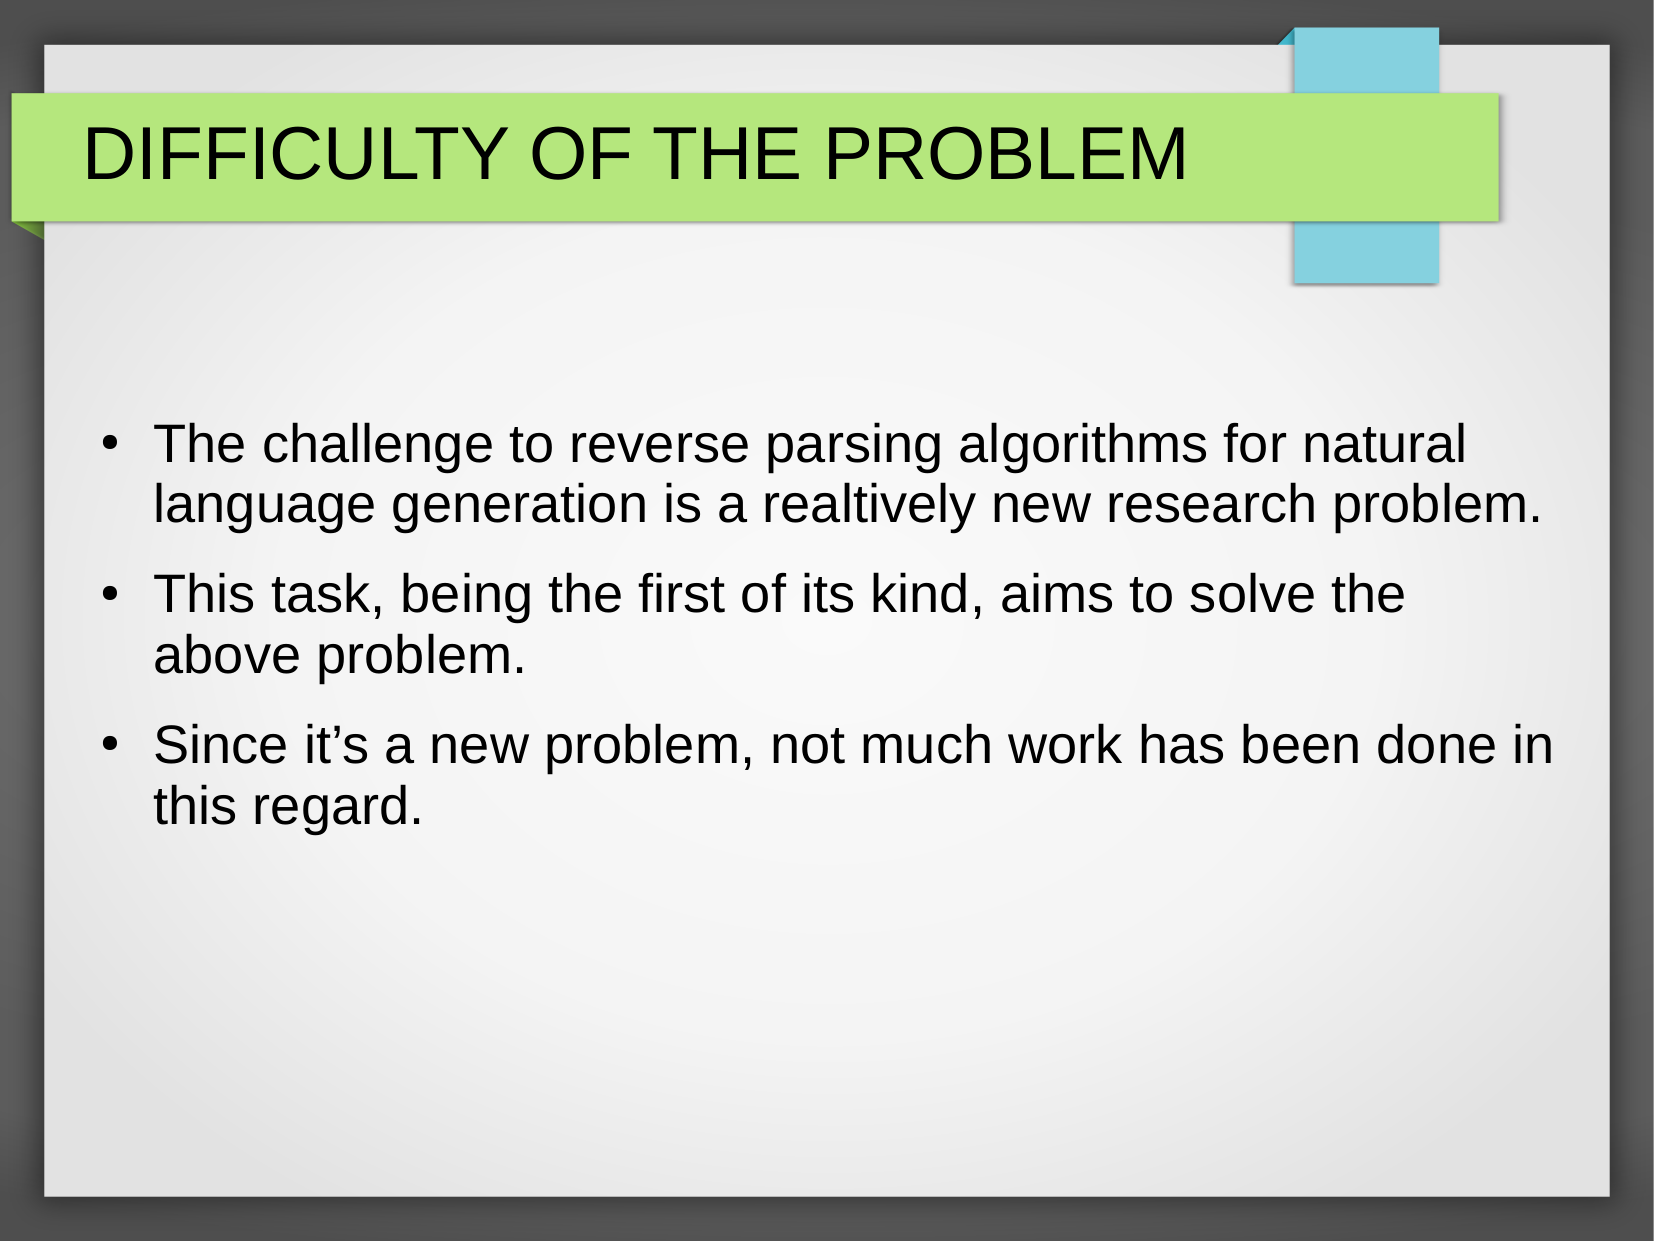

# DIFFICULTY OF THE PROBLEM
The challenge to reverse parsing algorithms for natural language generation is a realtively new research problem.
This task, being the first of its kind, aims to solve the above problem.
Since it’s a new problem, not much work has been done in this regard.